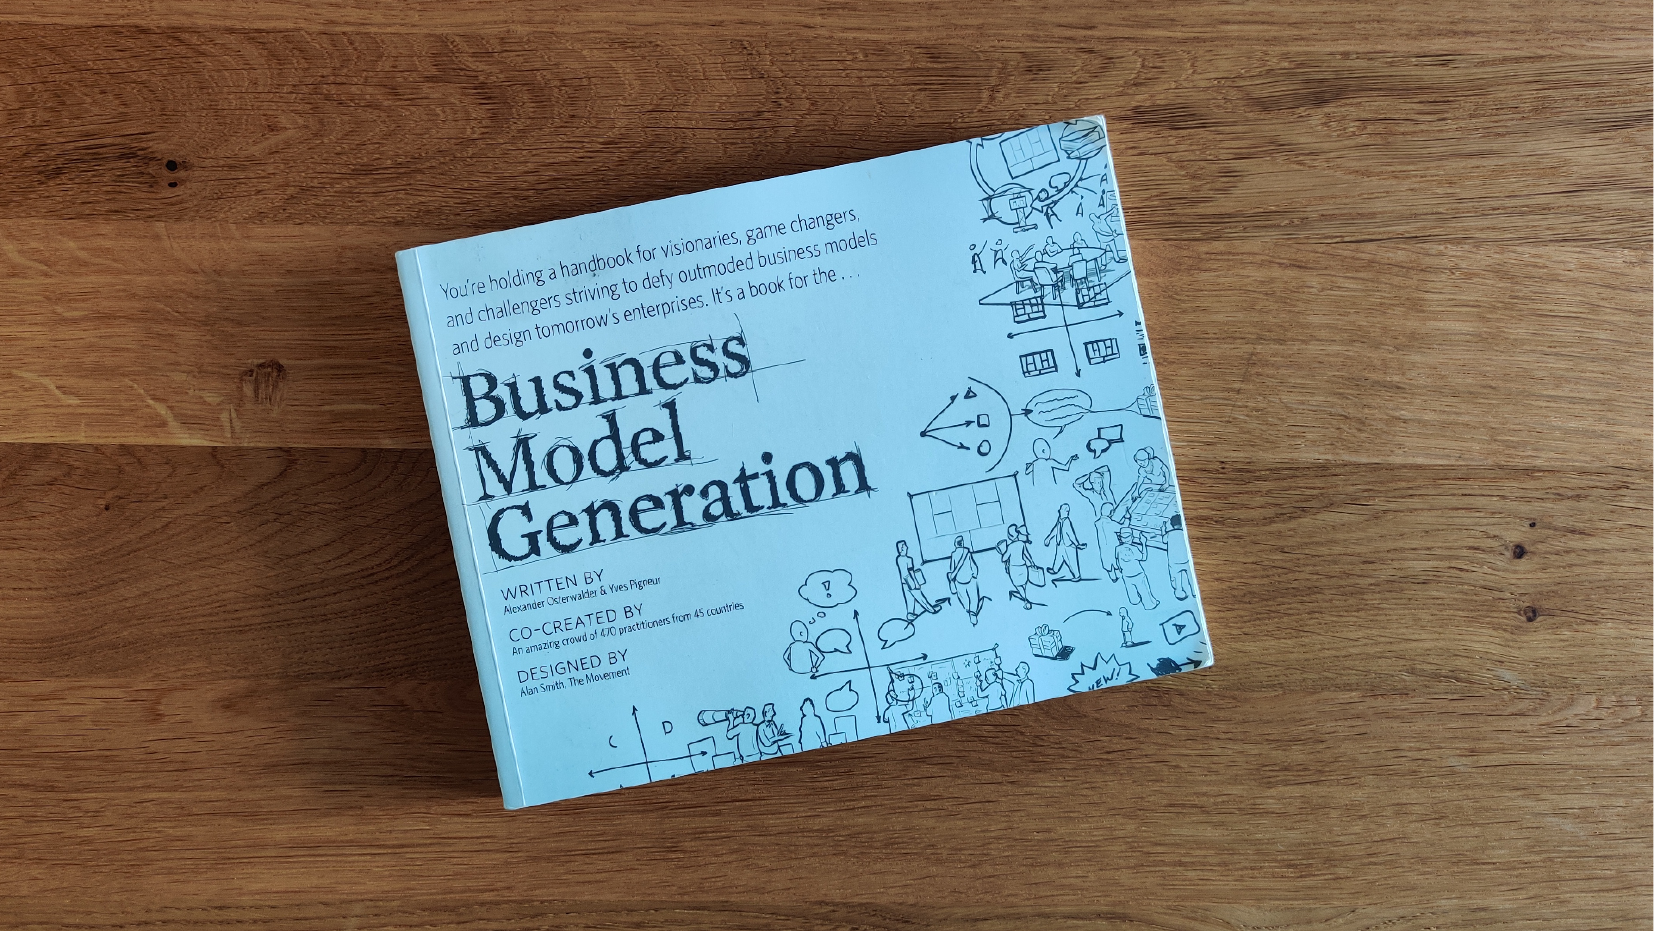

Commercial Open Source Startups
3
© 2020 Dirk Riehle - Some Rights Reserved